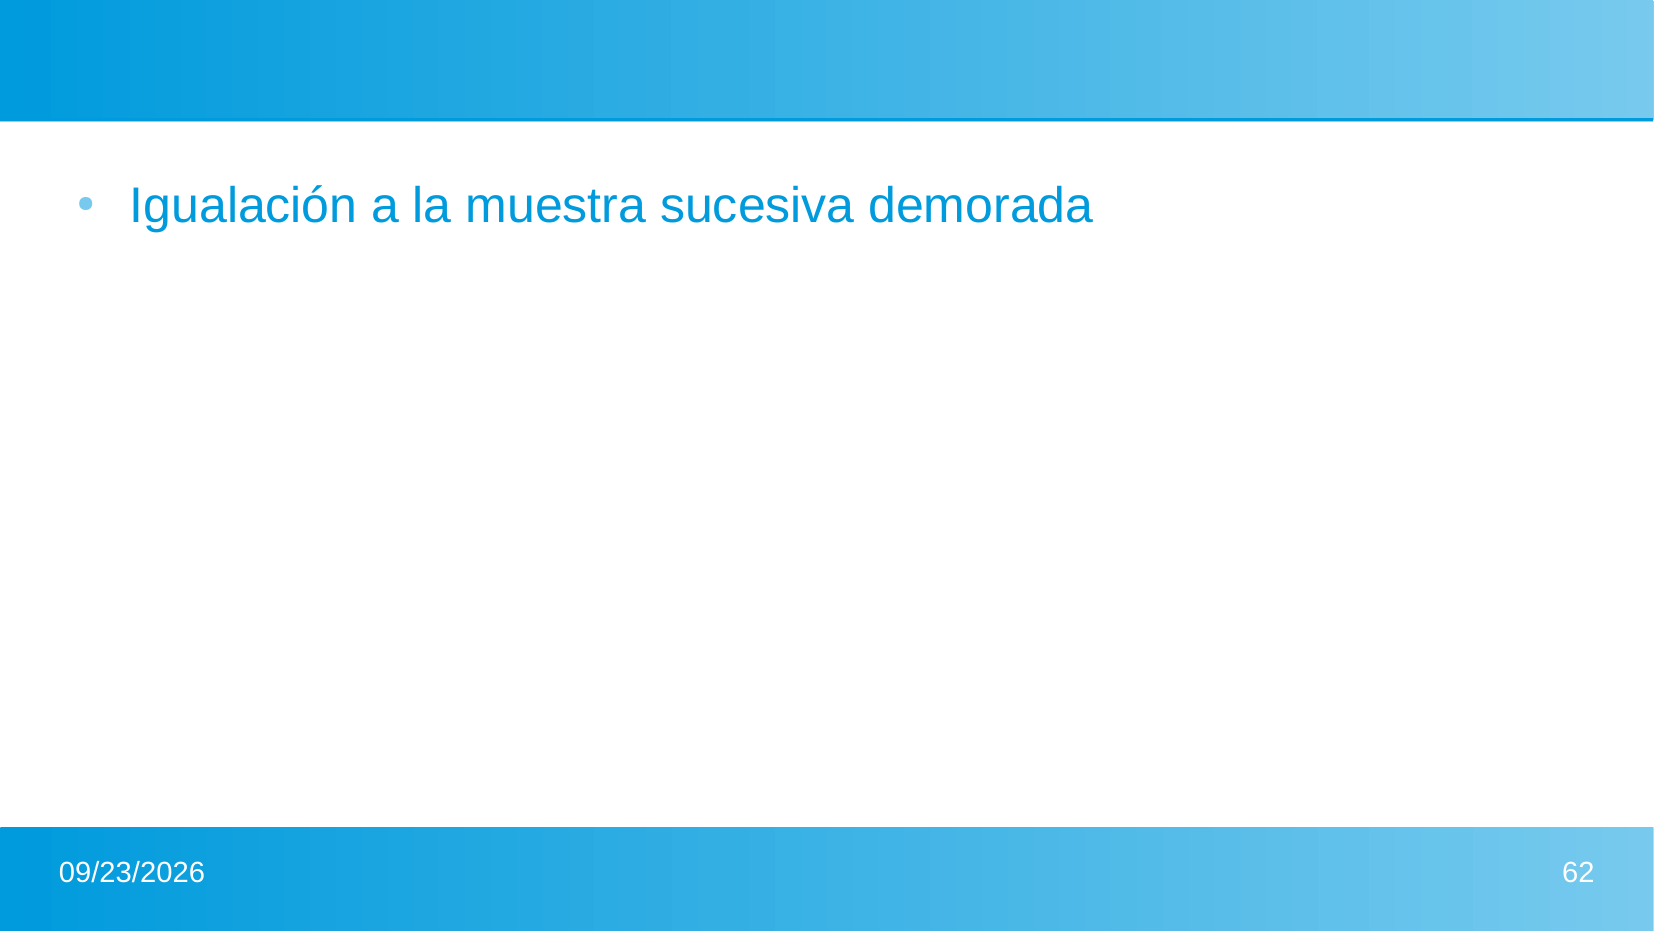

#
Igualación a la muestra sucesiva demorada
62